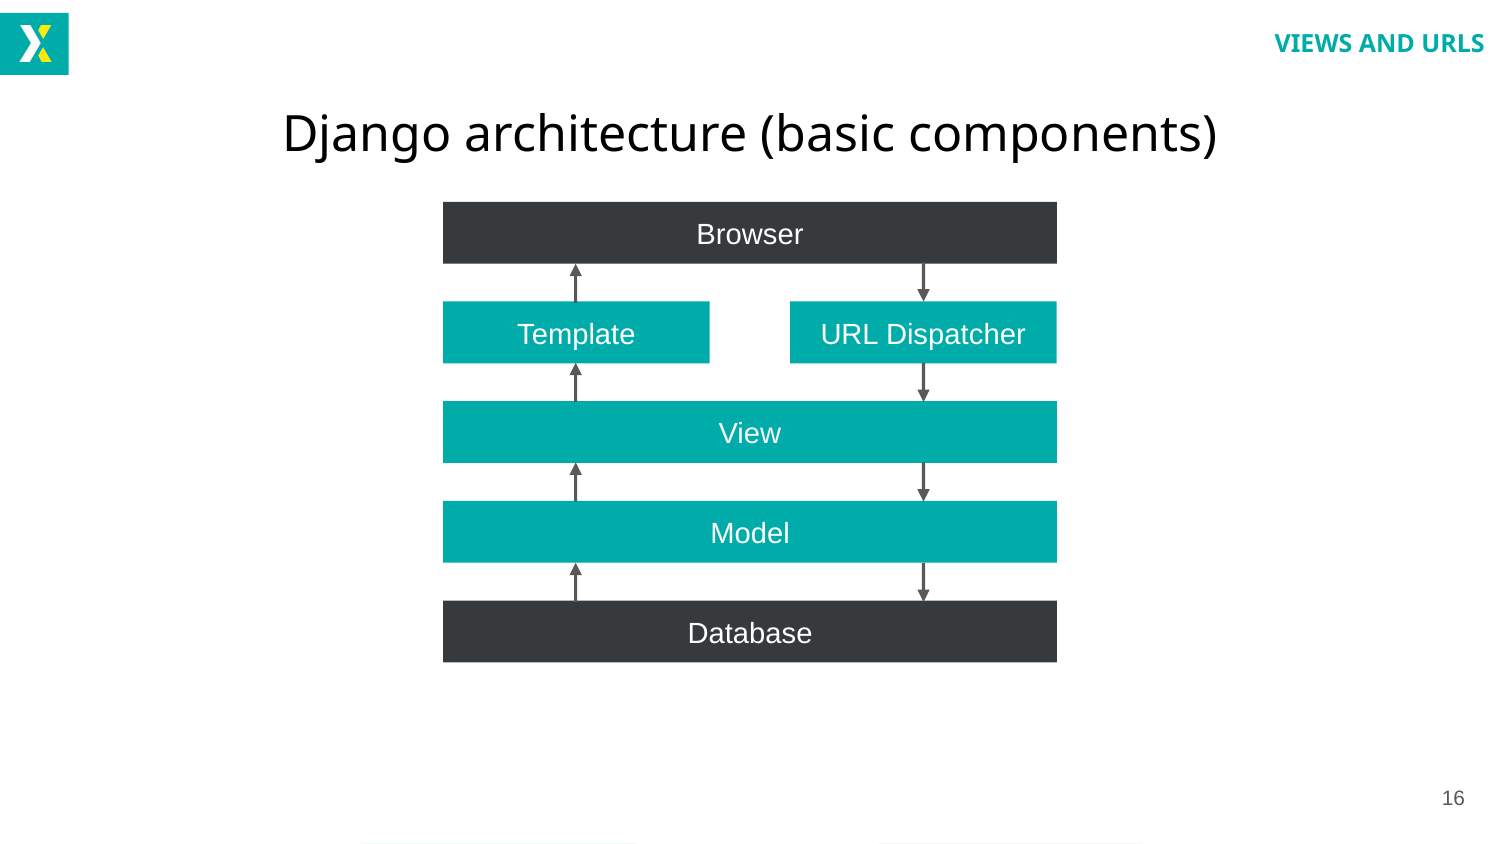

Django architecture (basic components)
Browser
Template
URL Dispatcher
View
Model
Database